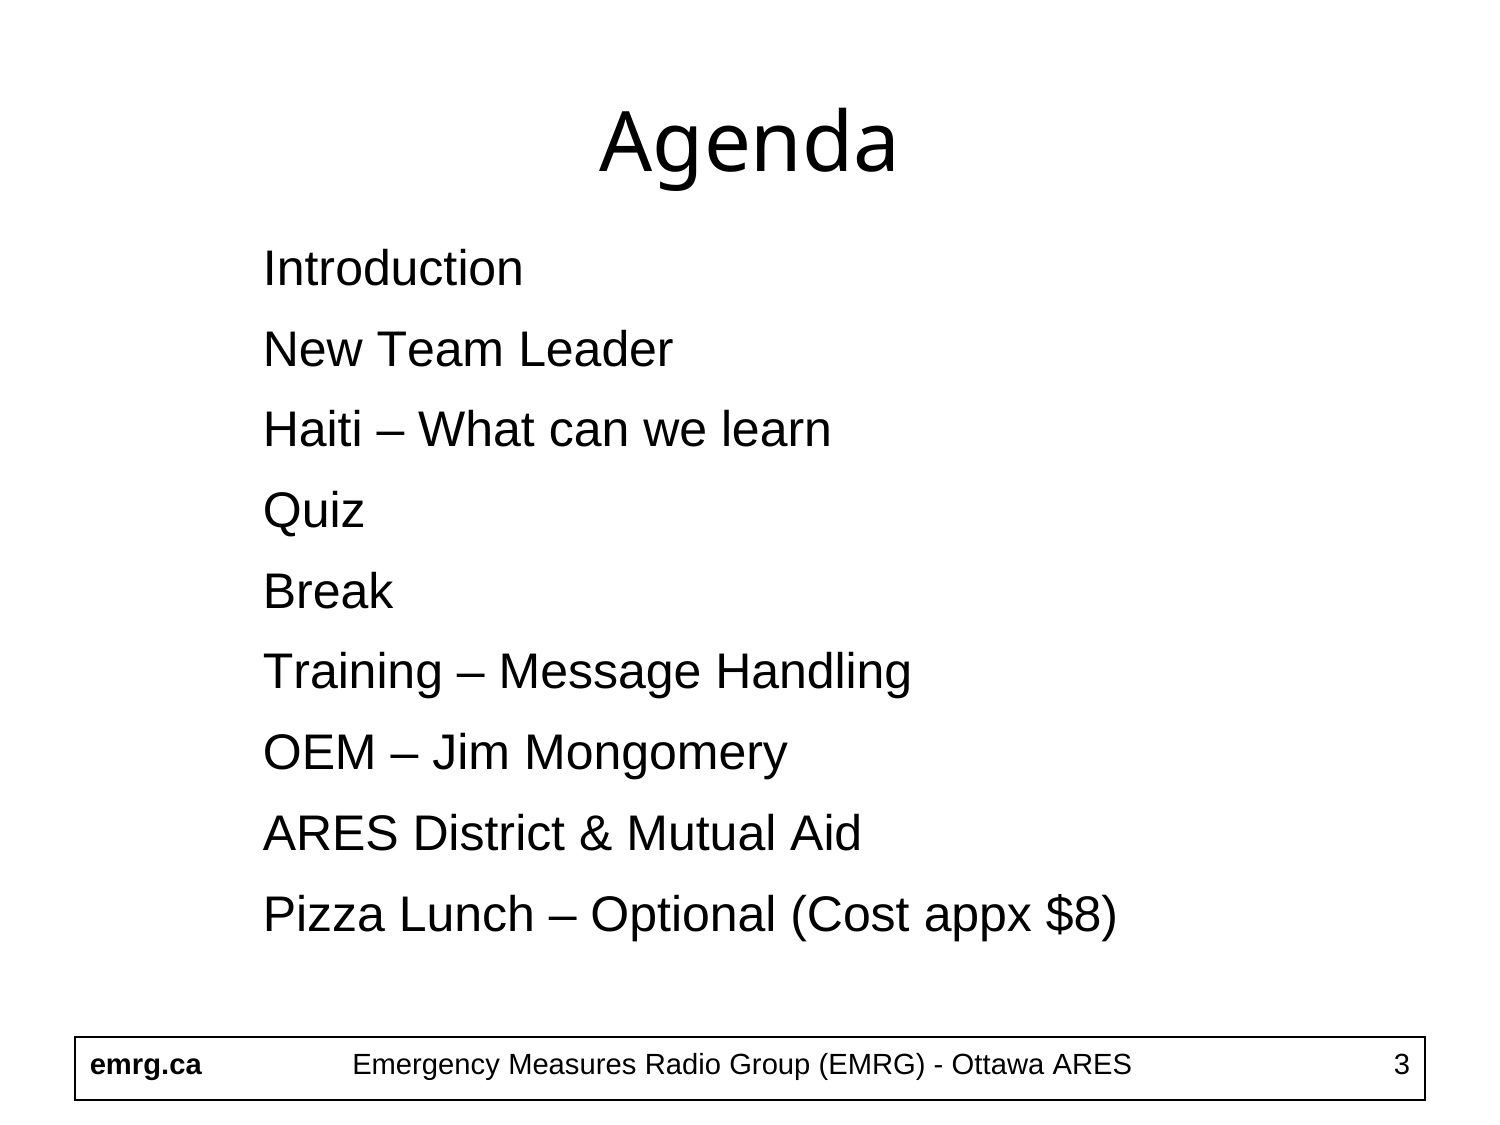

# Agenda
Introduction
New Team Leader
Haiti – What can we learn
Quiz
Break
Training – Message Handling
OEM – Jim Mongomery
ARES District & Mutual Aid
Pizza Lunch – Optional (Cost appx $8)
Emergency Measures Radio Group (EMRG) - Ottawa ARES